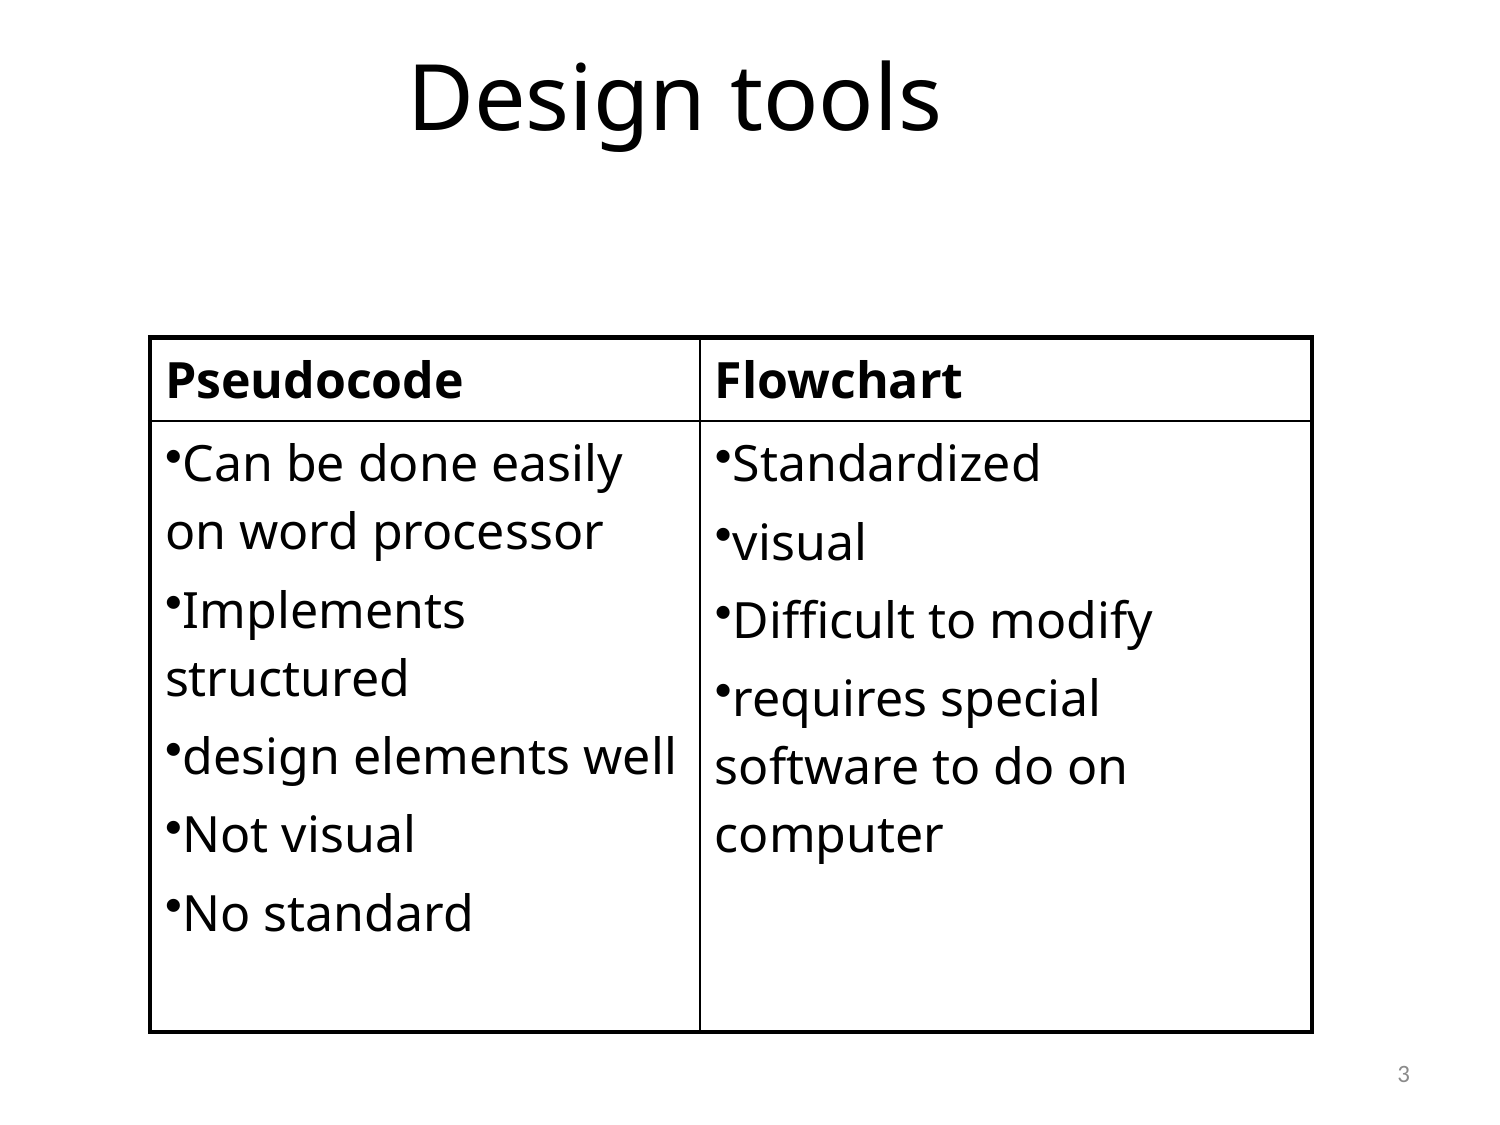

# Design tools
| Pseudocode | Flowchart |
| --- | --- |
| Can be done easily on word processor Implements structured design elements well Not visual No standard | Standardized visual Difficult to modify requires special software to do on computer |